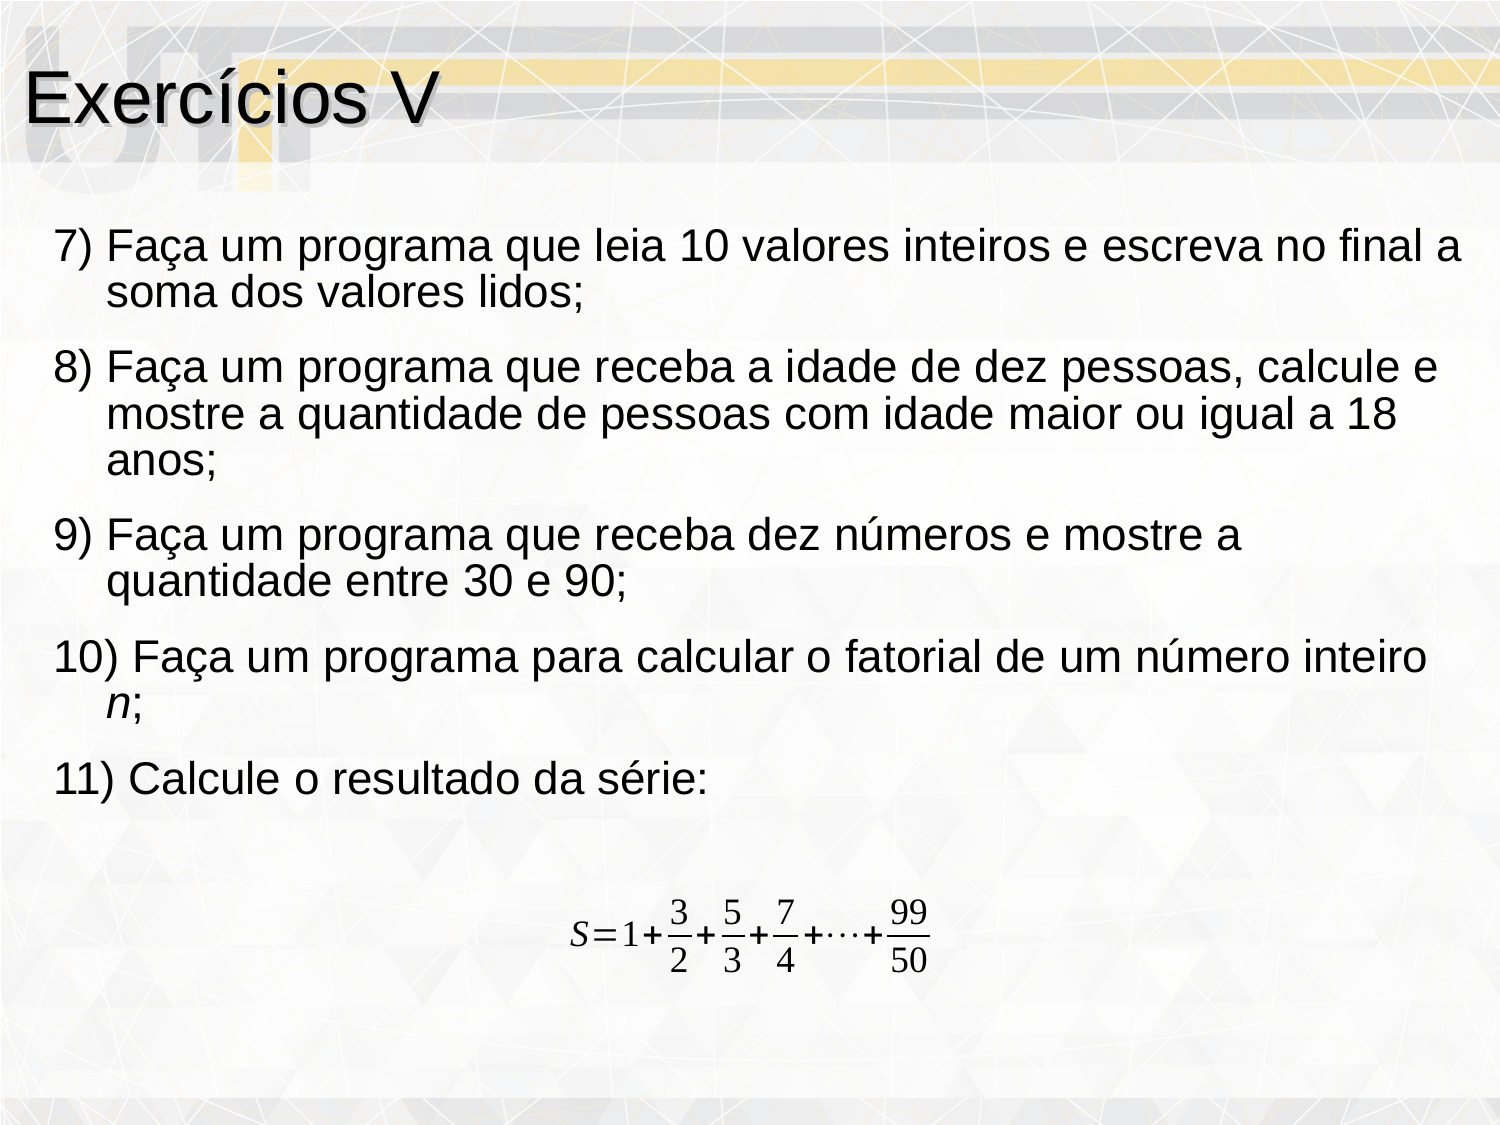

# Exercícios V
Faça um programa que leia 10 valores inteiros e escreva no final a soma dos valores lidos;
Faça um programa que receba a idade de dez pessoas, calcule e mostre a quantidade de pessoas com idade maior ou igual a 18 anos;
Faça um programa que receba dez números e mostre a quantidade entre 30 e 90;
 Faça um programa para calcular o fatorial de um número inteiro n;
 Calcule o resultado da série: